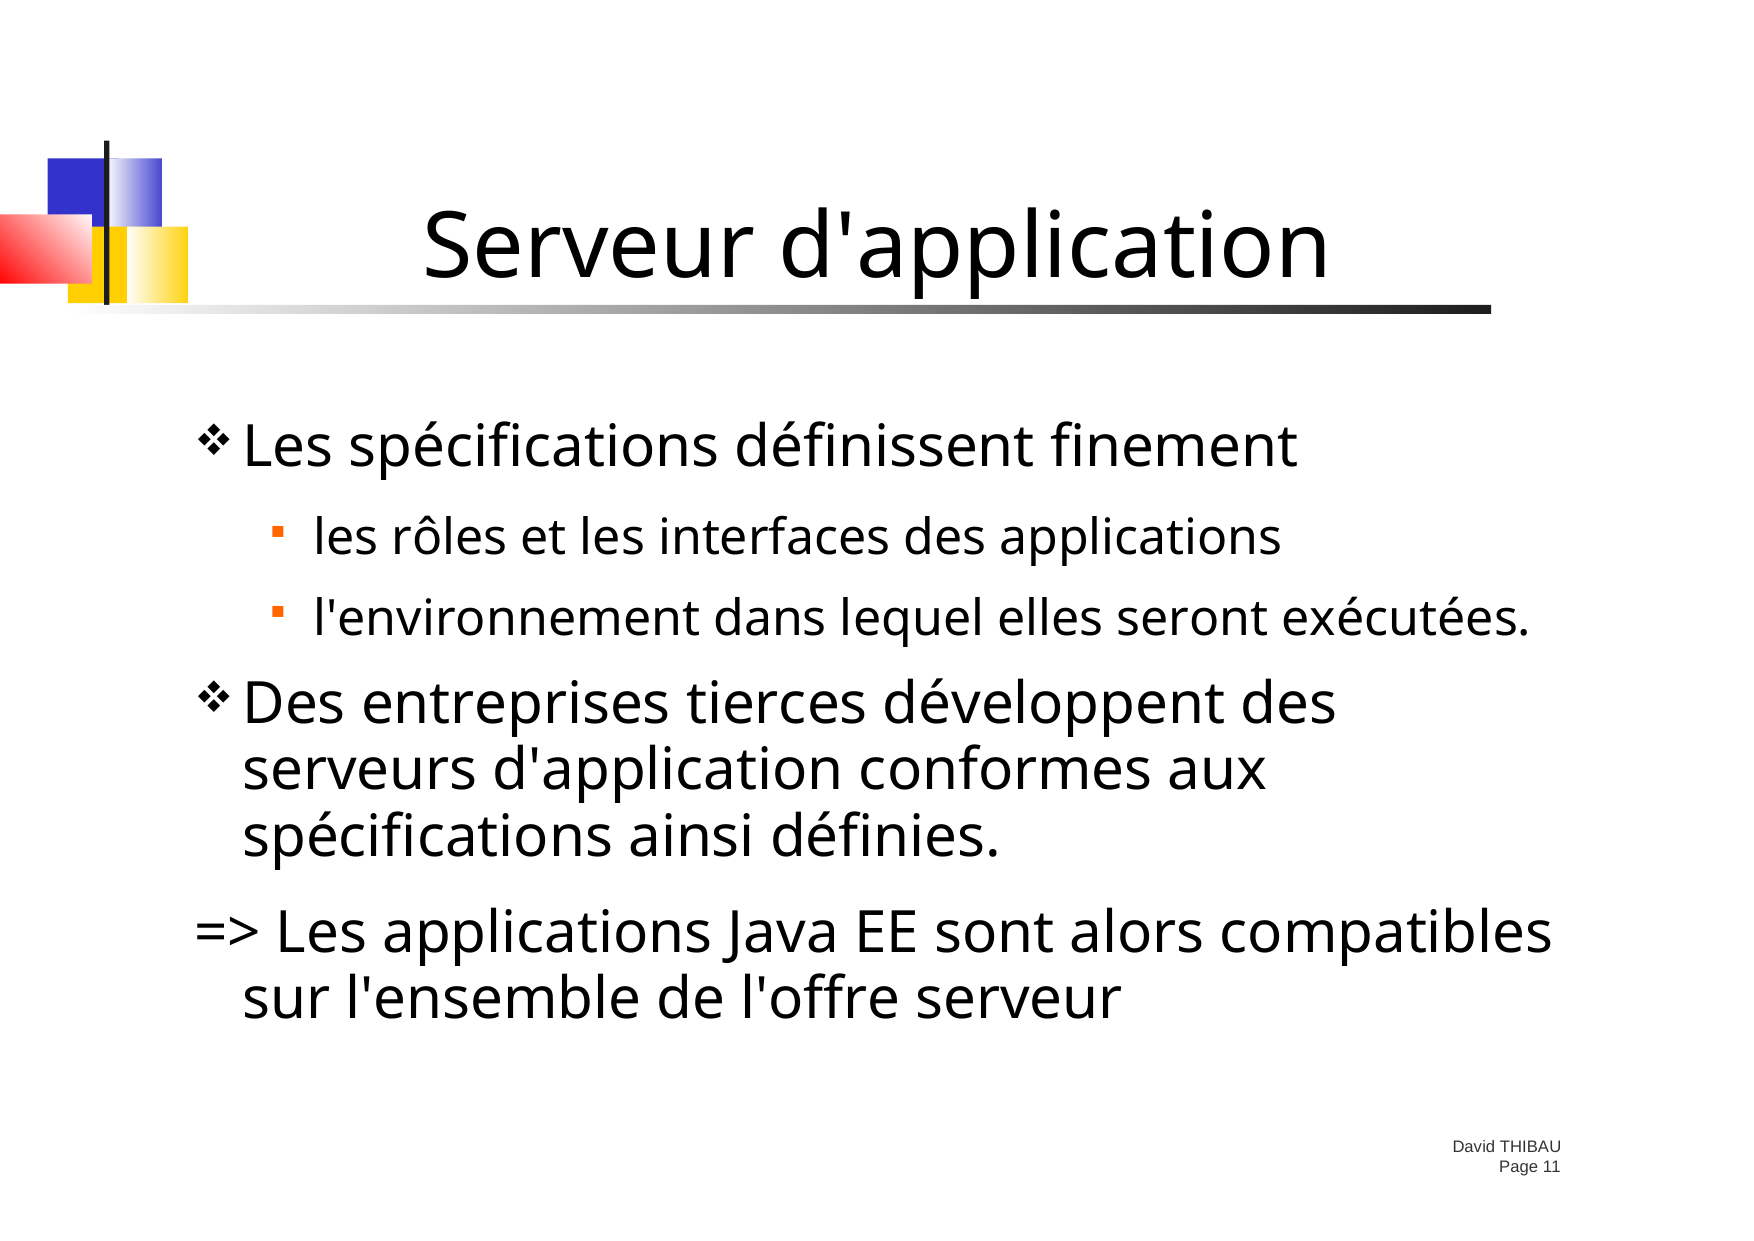

# Serveur d'application
Les spécifications définissent finement
les rôles et les interfaces des applications
l'environnement dans lequel elles seront exécutées.
Des entreprises tierces développent des serveurs d'application conformes aux spécifications ainsi définies.
=> Les applications Java EE sont alors compatibles sur l'ensemble de l'offre serveur